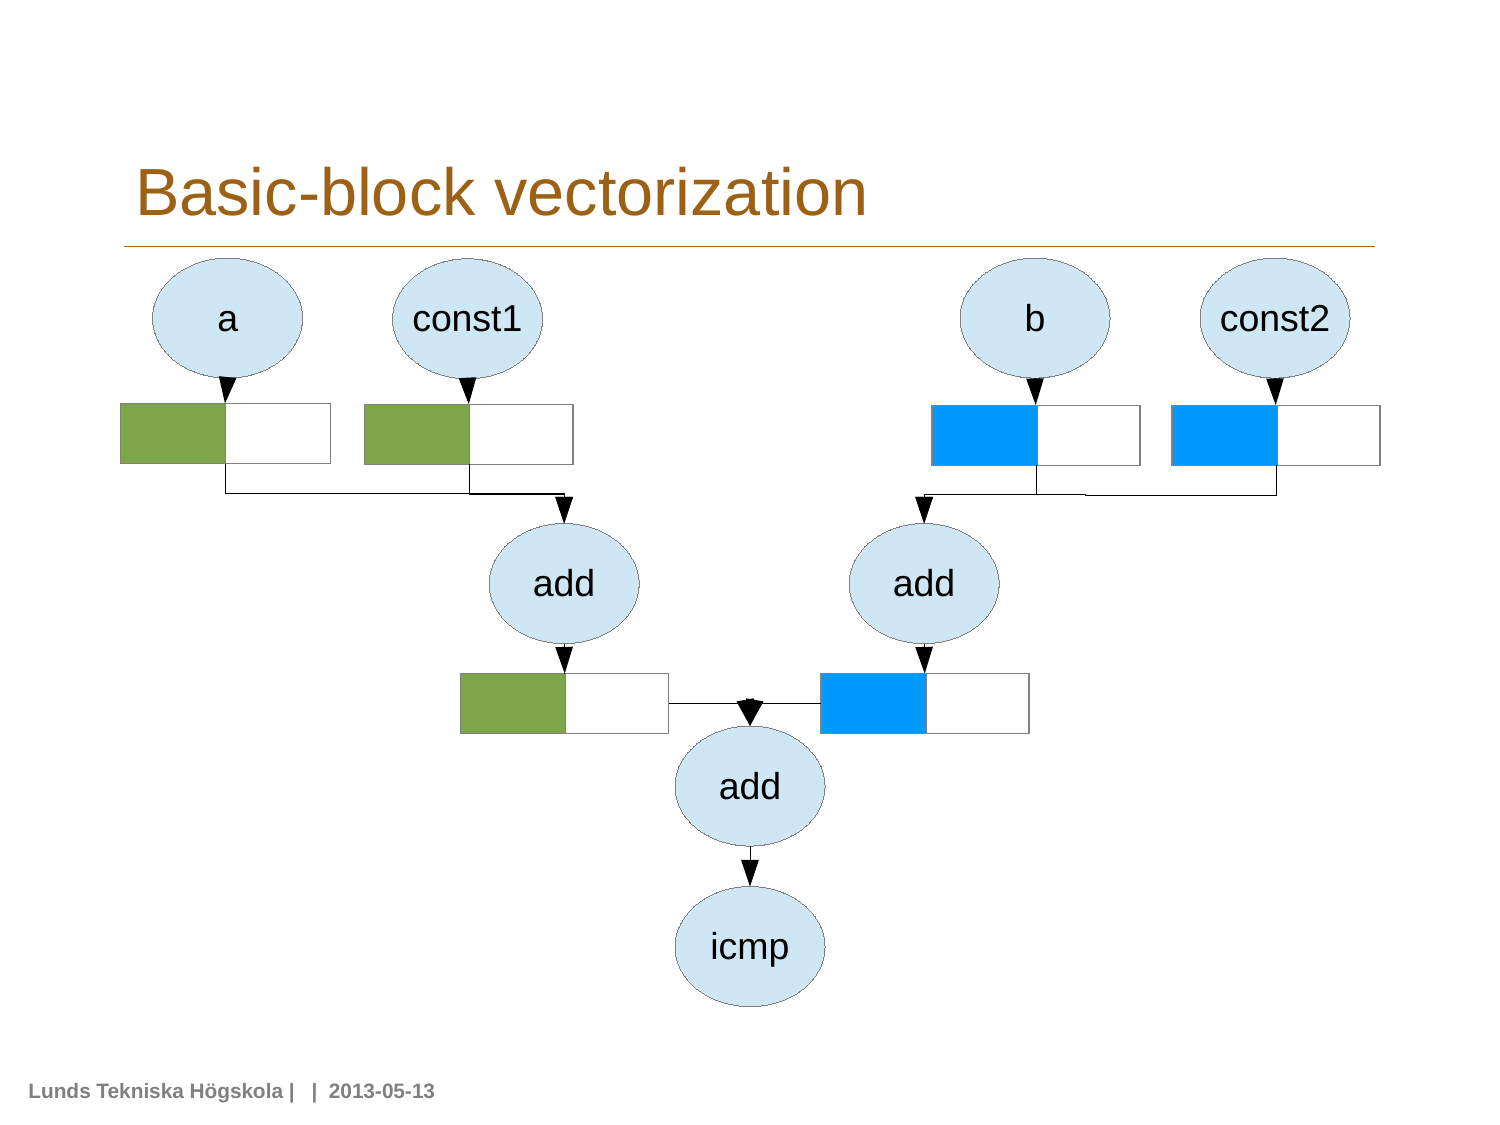

#
Basic-block vectorization
a
b
const2
const1
add
add
add
icmp